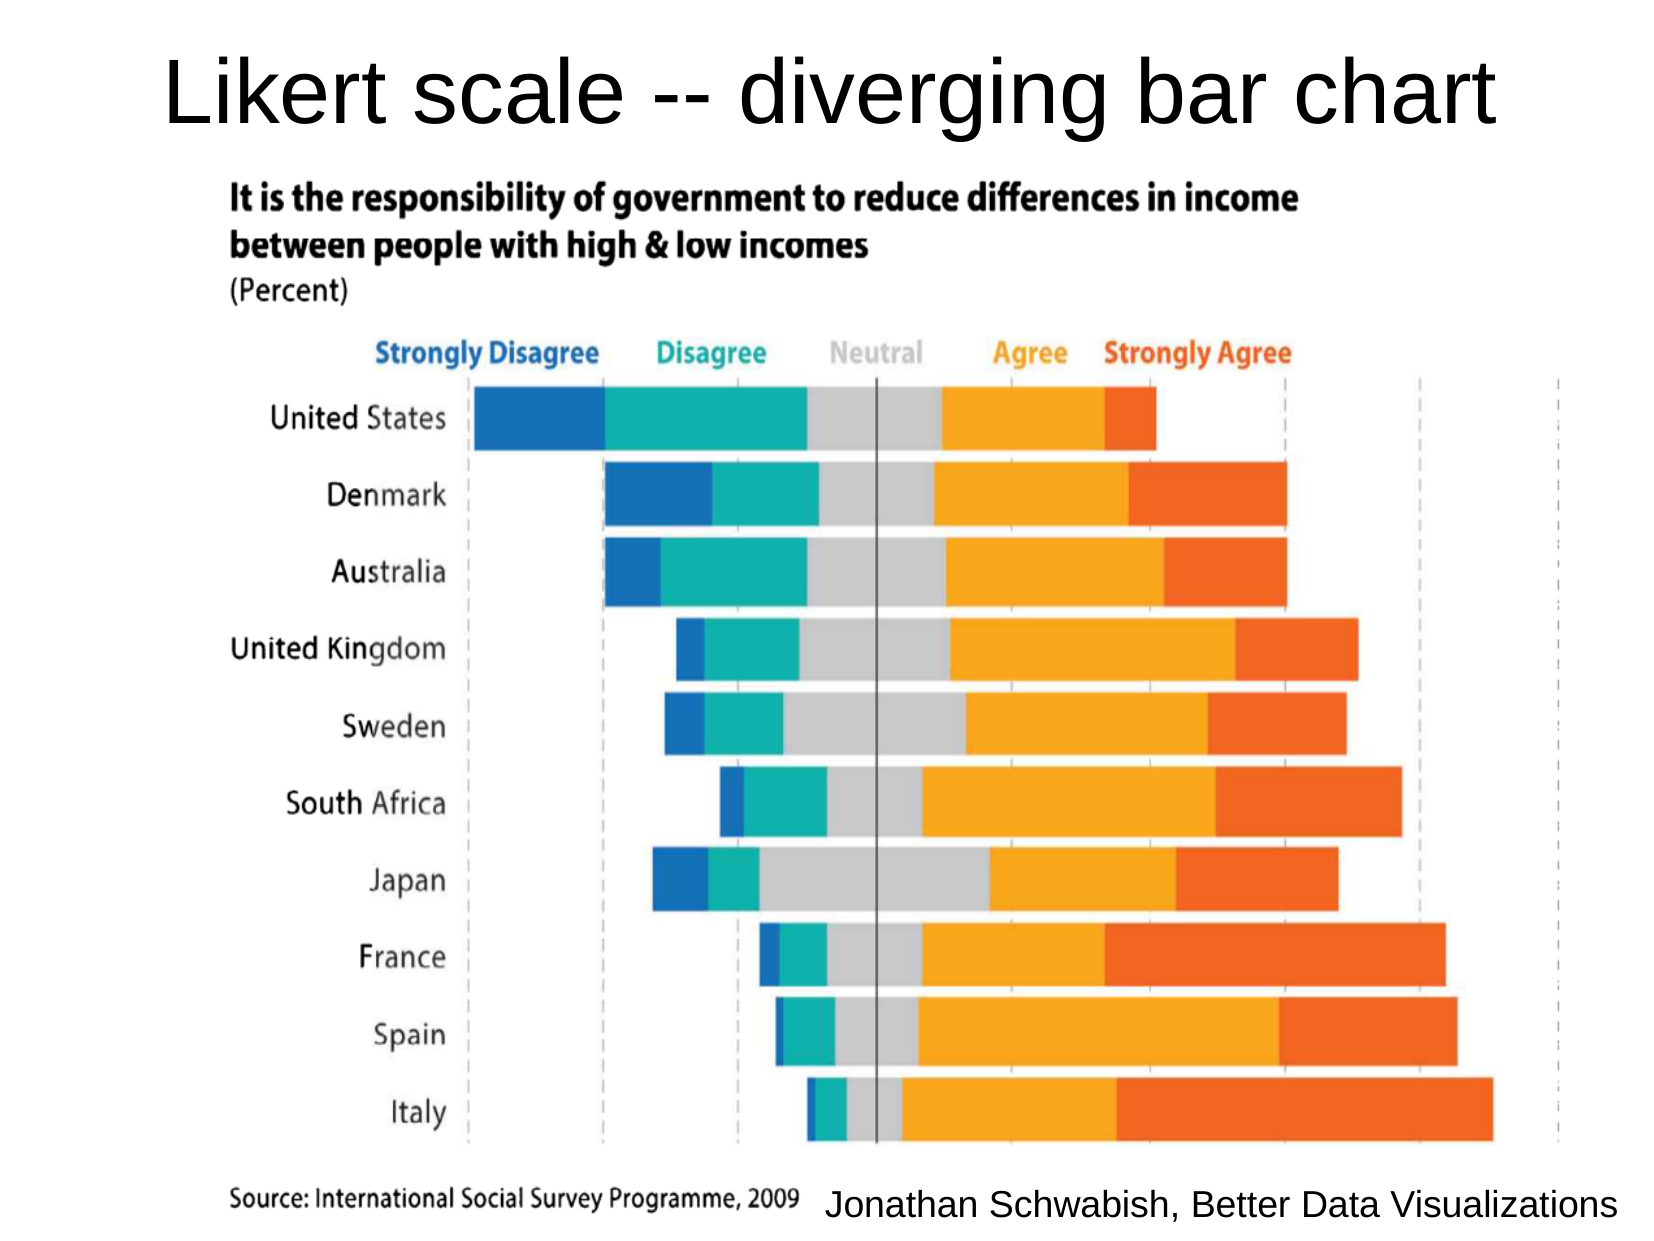

# Likert scale -- diverging bar chart
Jonathan Schwabish, Better Data Visualizations